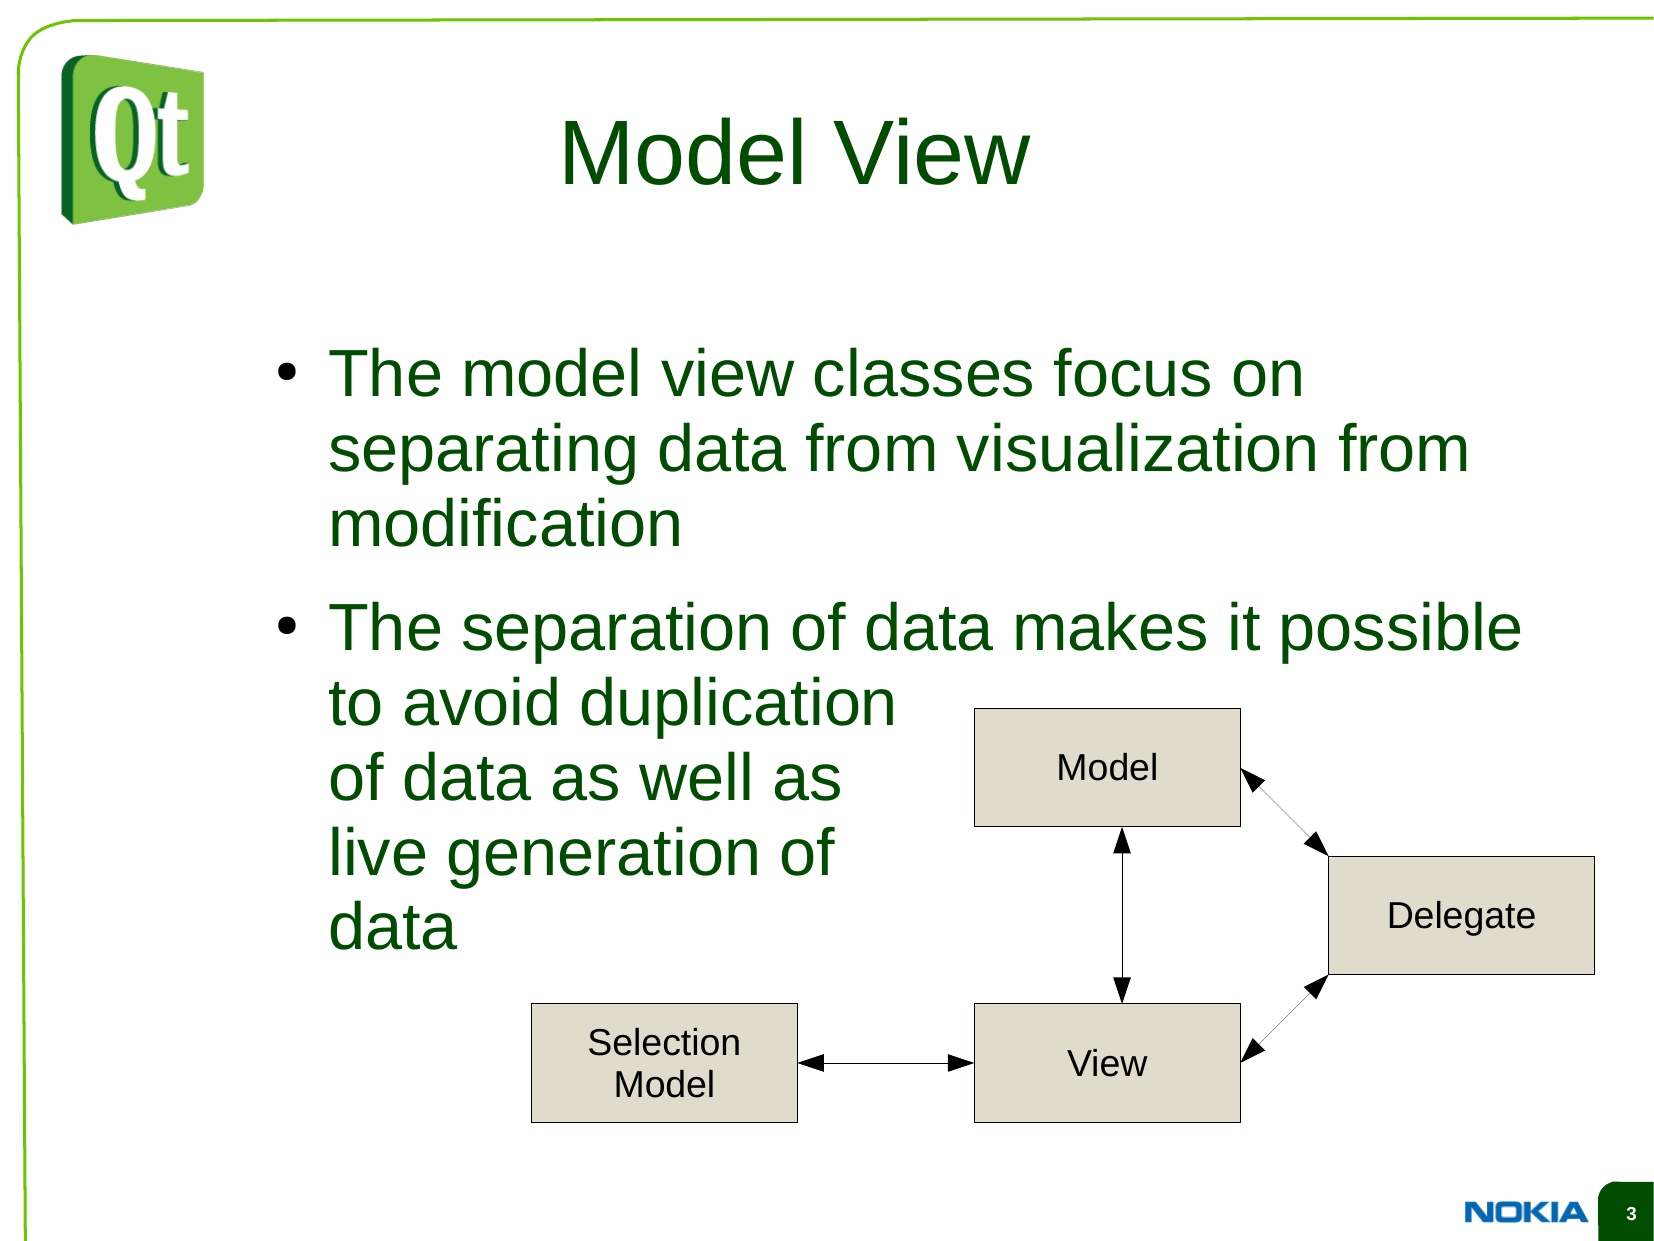

# Model View
The model view classes focus on separating data from visualization from modification
The separation of data makes it possible to avoid duplication
of data as well as
live generation of
data
Model
Delegate
Selection
Model
View